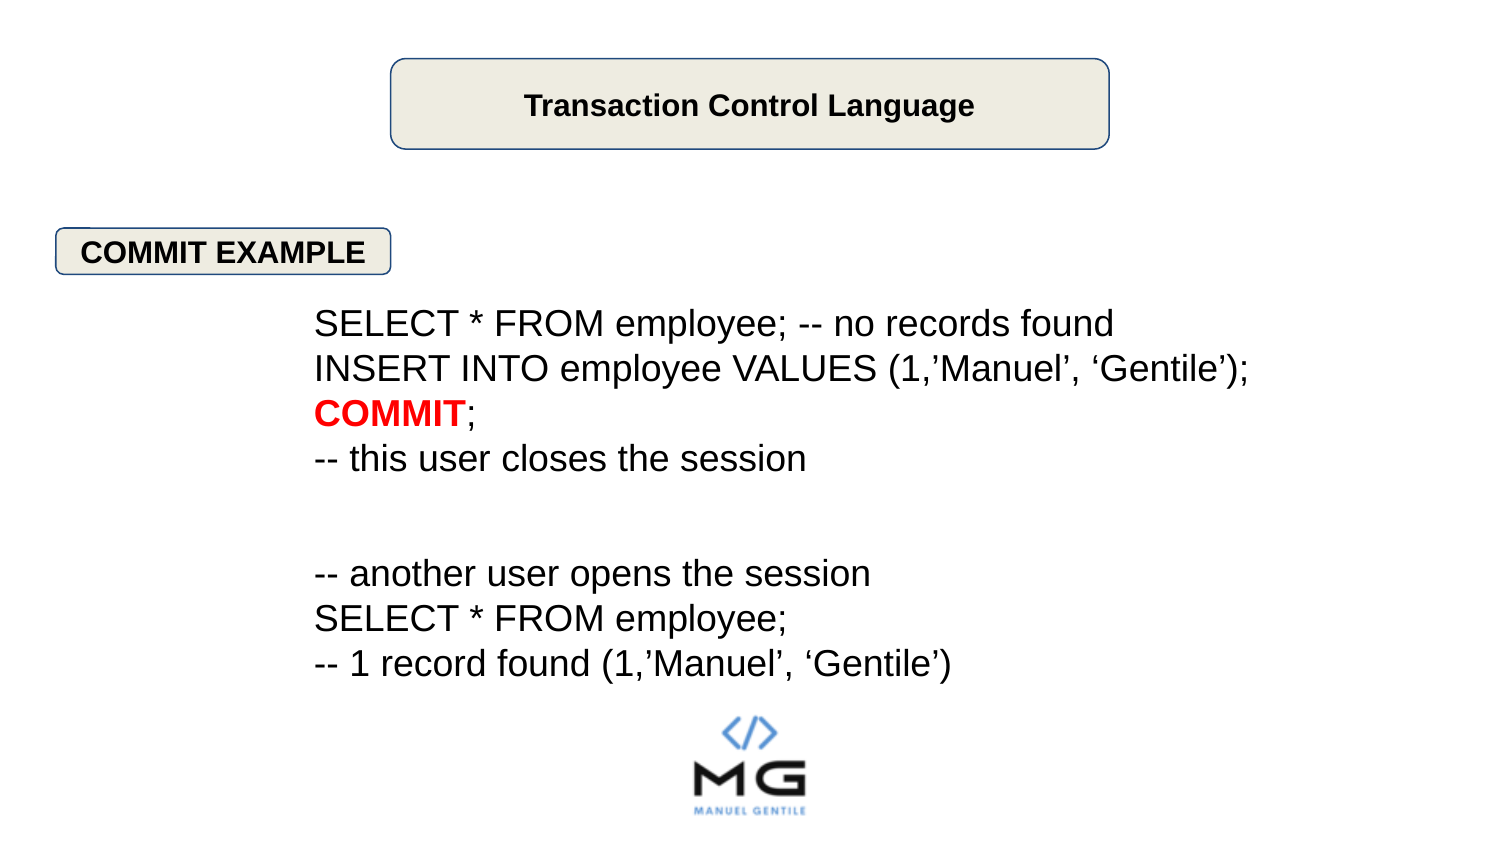

Transaction Control Language
COMMIT EXAMPLE
SELECT * FROM employee; -- no records found
INSERT INTO employee VALUES (1,’Manuel’, ‘Gentile’);
COMMIT;
-- this user closes the session
-- another user opens the session
SELECT * FROM employee;
-- 1 record found (1,’Manuel’, ‘Gentile’)